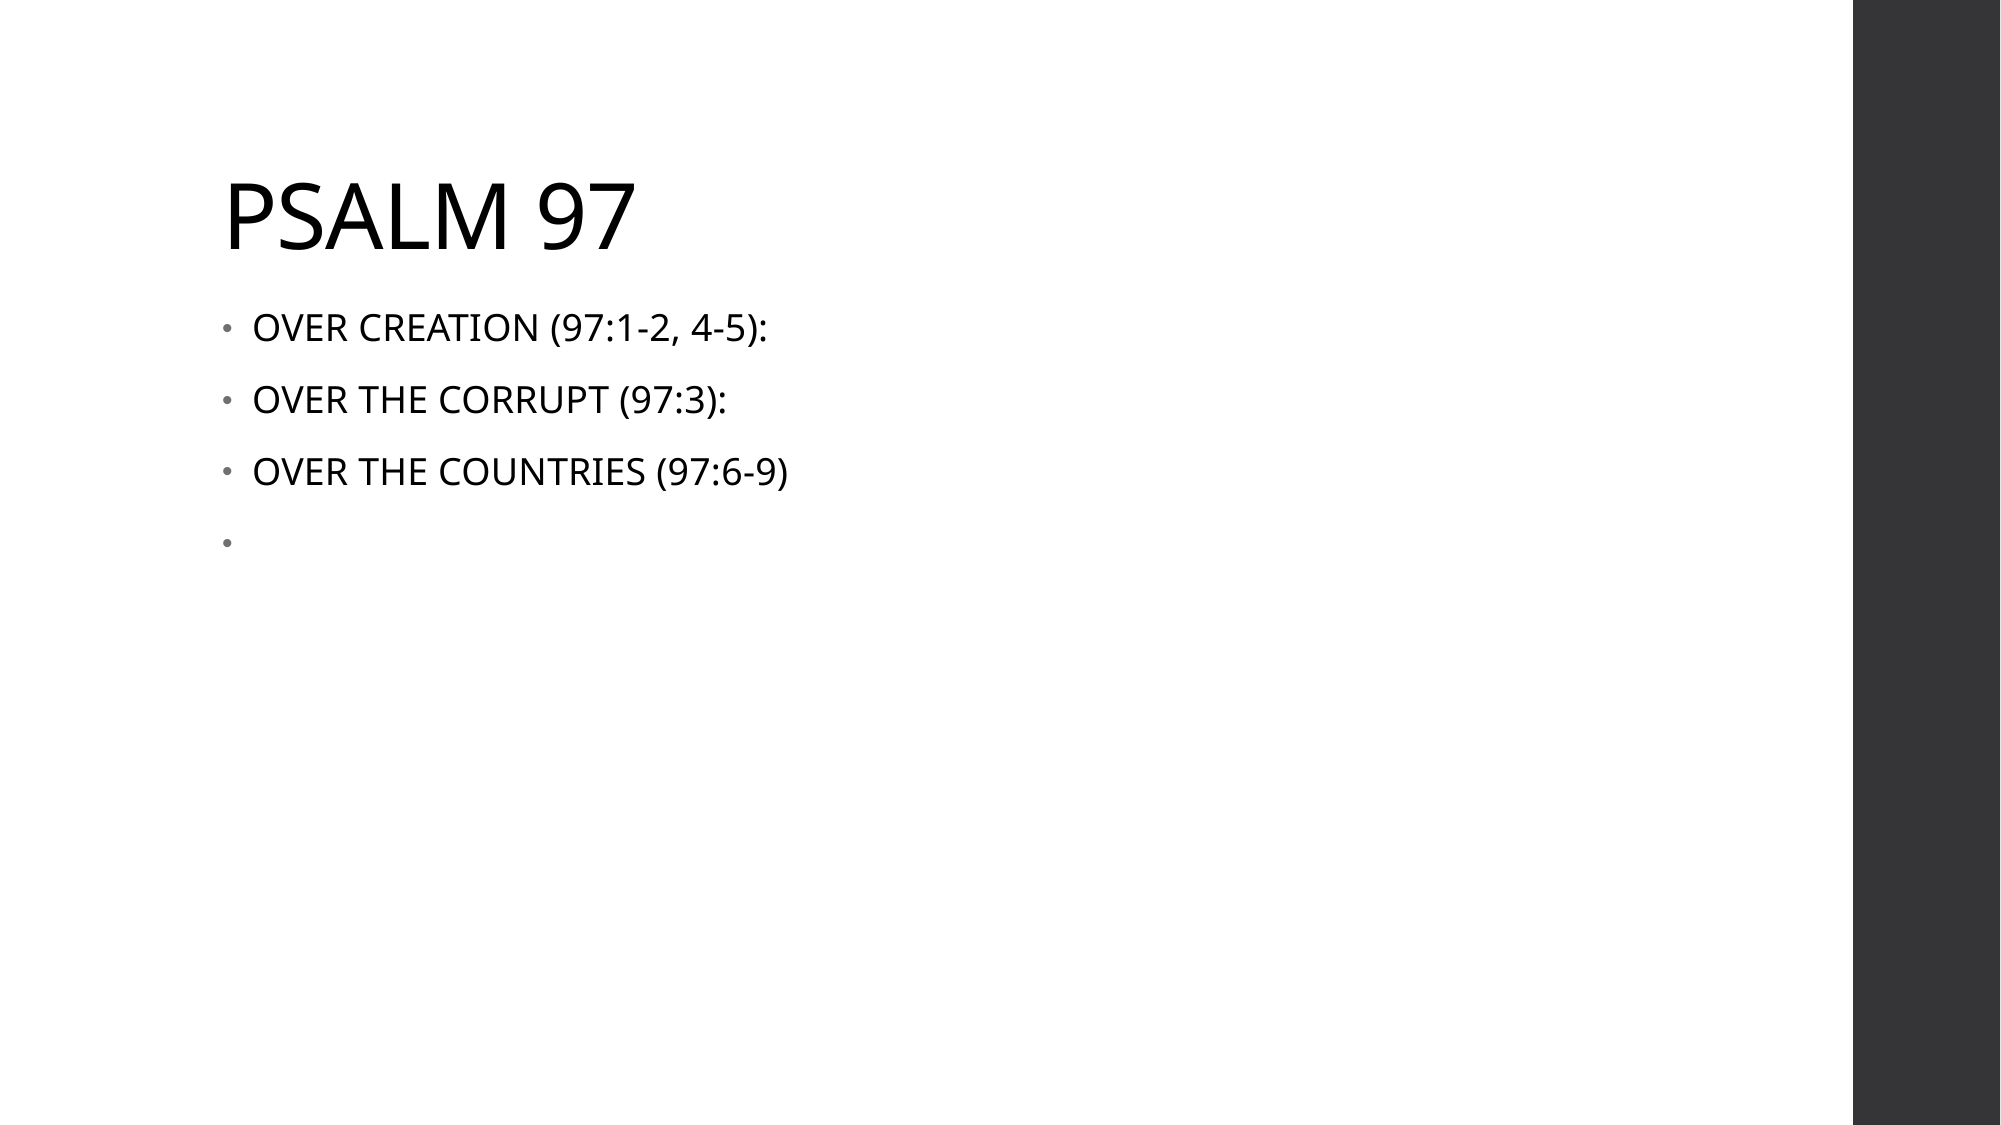

# PSALM 97
OVER CREATION (97:1-2, 4-5):
OVER THE CORRUPT (97:3):
OVER THE COUNTRIES (97:6-9)